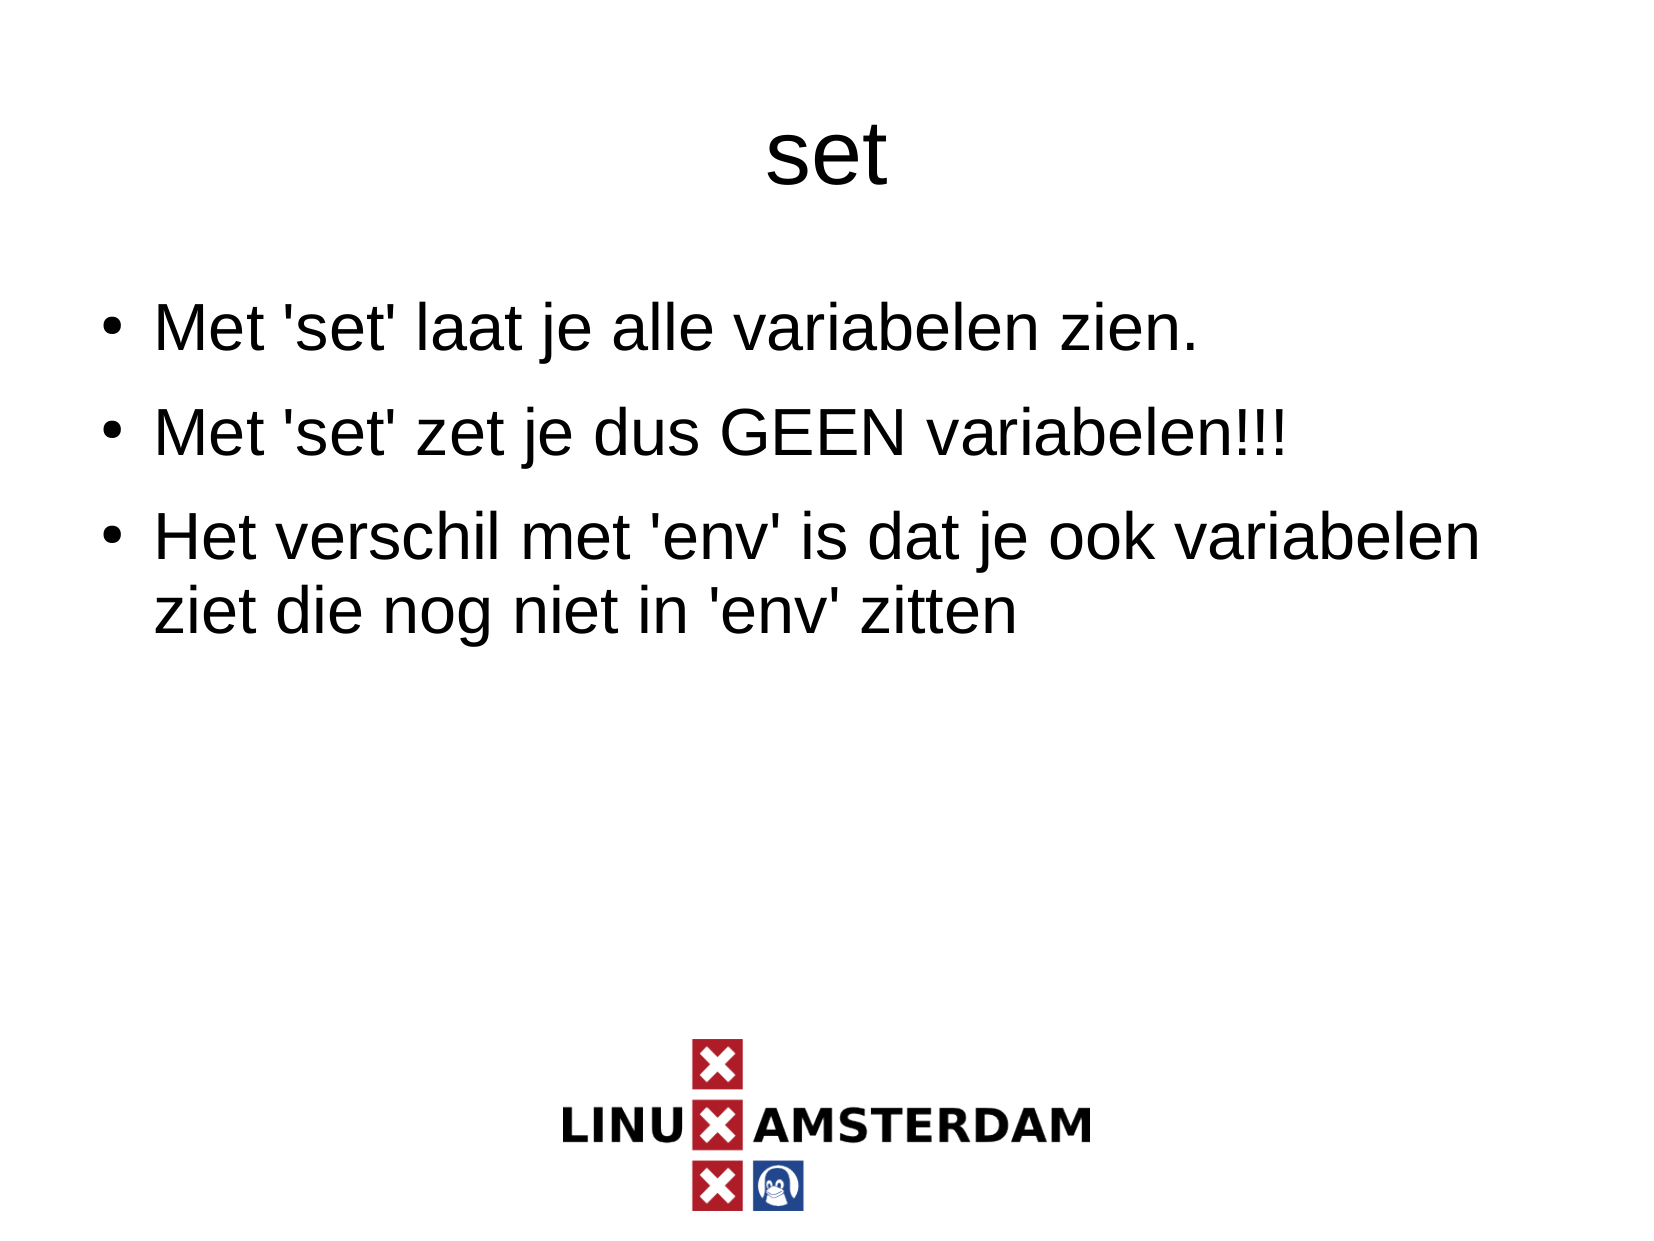

# set
Met 'set' laat je alle variabelen zien.
Met 'set' zet je dus GEEN variabelen!!!
Het verschil met 'env' is dat je ook variabelen ziet die nog niet in 'env' zitten